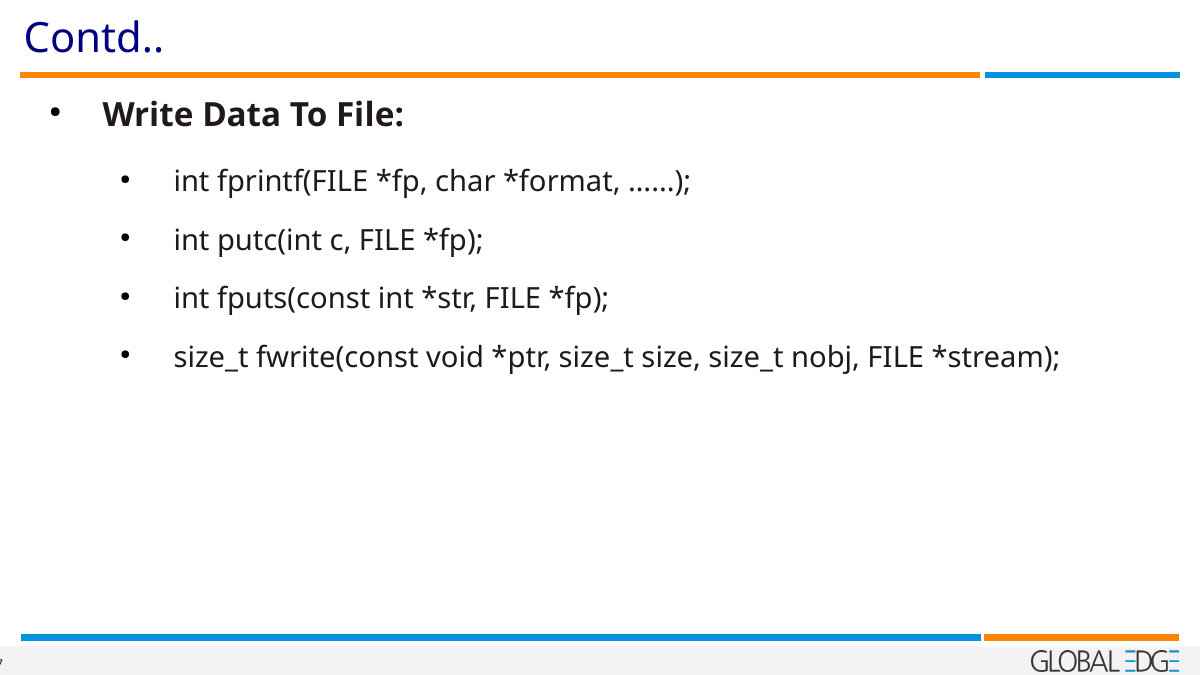

# Contd..
Write Data To File:
int fprintf(FILE *fp, char *format, …...);
int putc(int c, FILE *fp);
int fputs(const int *str, FILE *fp);
size_t fwrite(const void *ptr, size_t size, size_t nobj, FILE *stream);